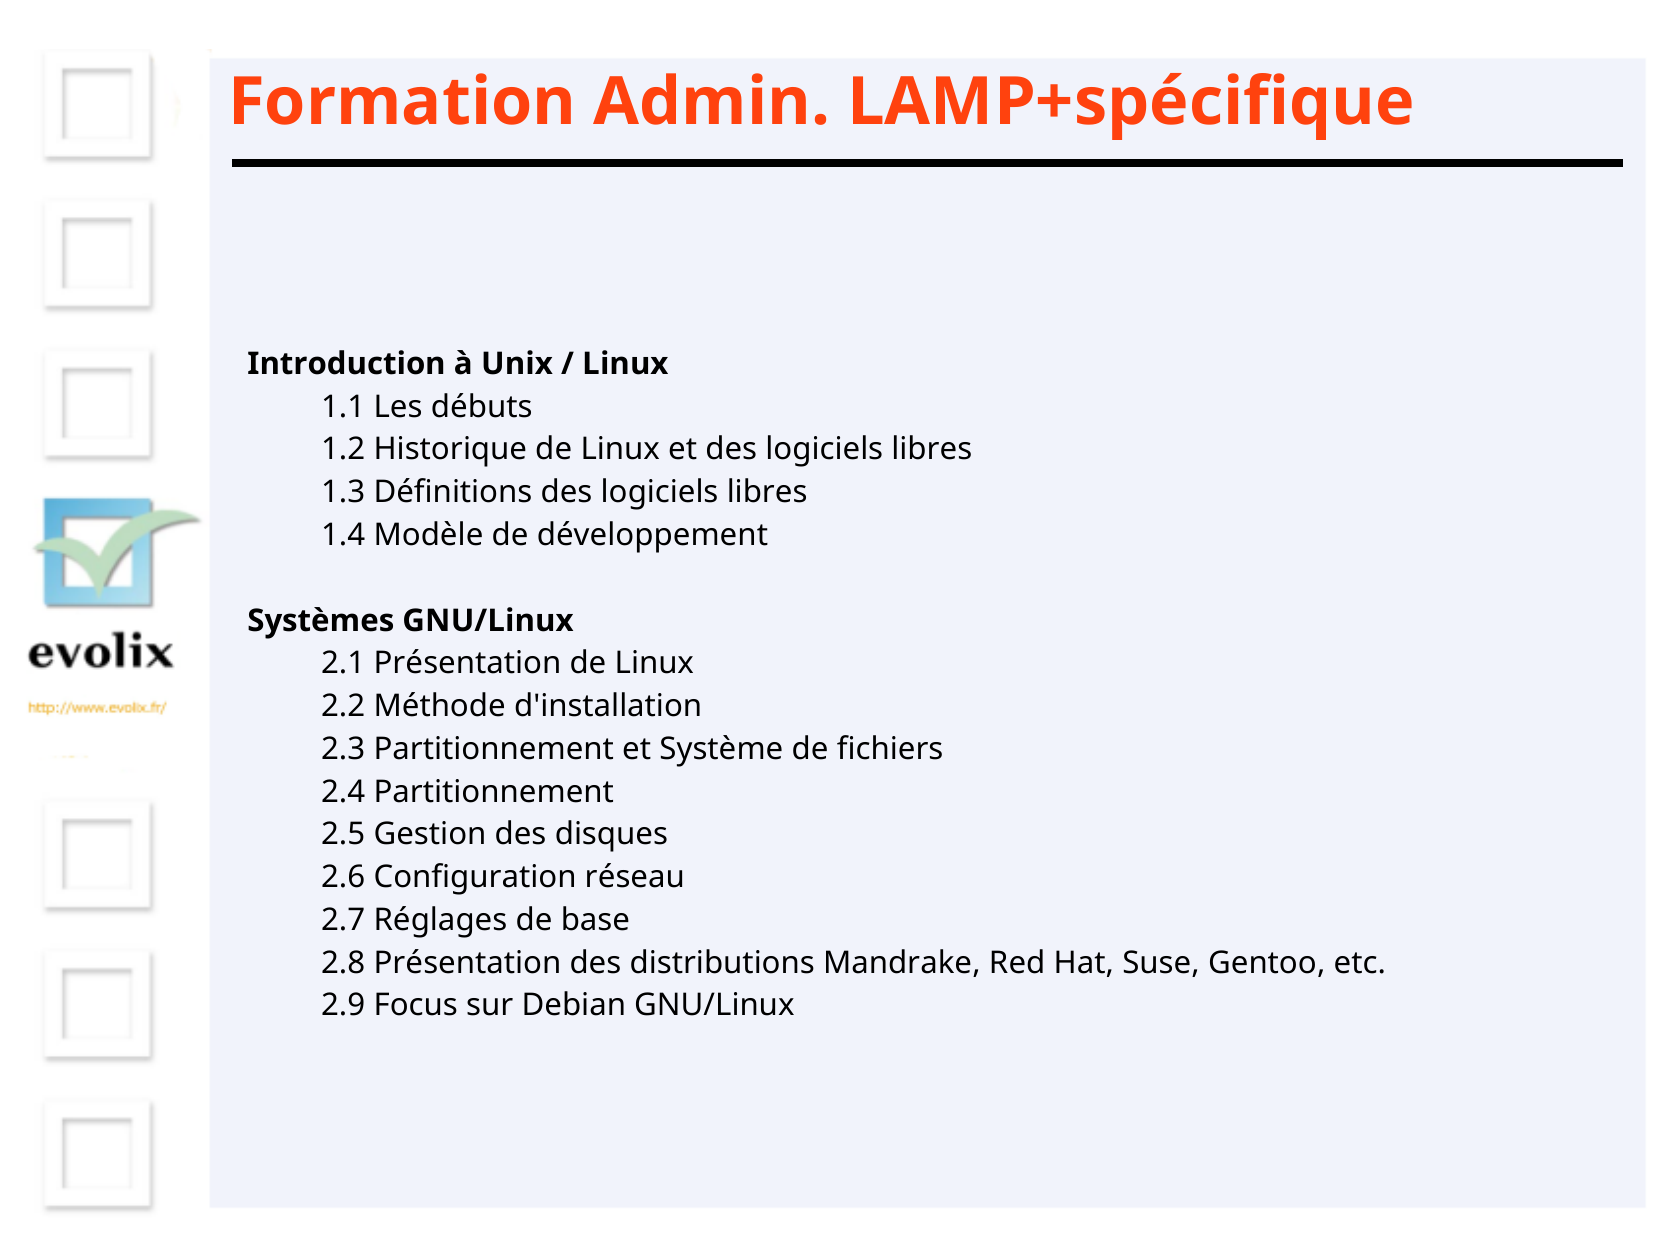

# Formation Admin. LAMP+spécifique
Introduction à Unix / Linux
	1.1 Les débuts
	1.2 Historique de Linux et des logiciels libres
	1.3 Définitions des logiciels libres
	1.4 Modèle de développement
Systèmes GNU/Linux
	2.1 Présentation de Linux
	2.2 Méthode d'installation
	2.3 Partitionnement et Système de fichiers
	2.4 Partitionnement
	2.5 Gestion des disques
	2.6 Configuration réseau
	2.7 Réglages de base
	2.8 Présentation des distributions Mandrake, Red Hat, Suse, Gentoo, etc.
	2.9 Focus sur Debian GNU/Linux